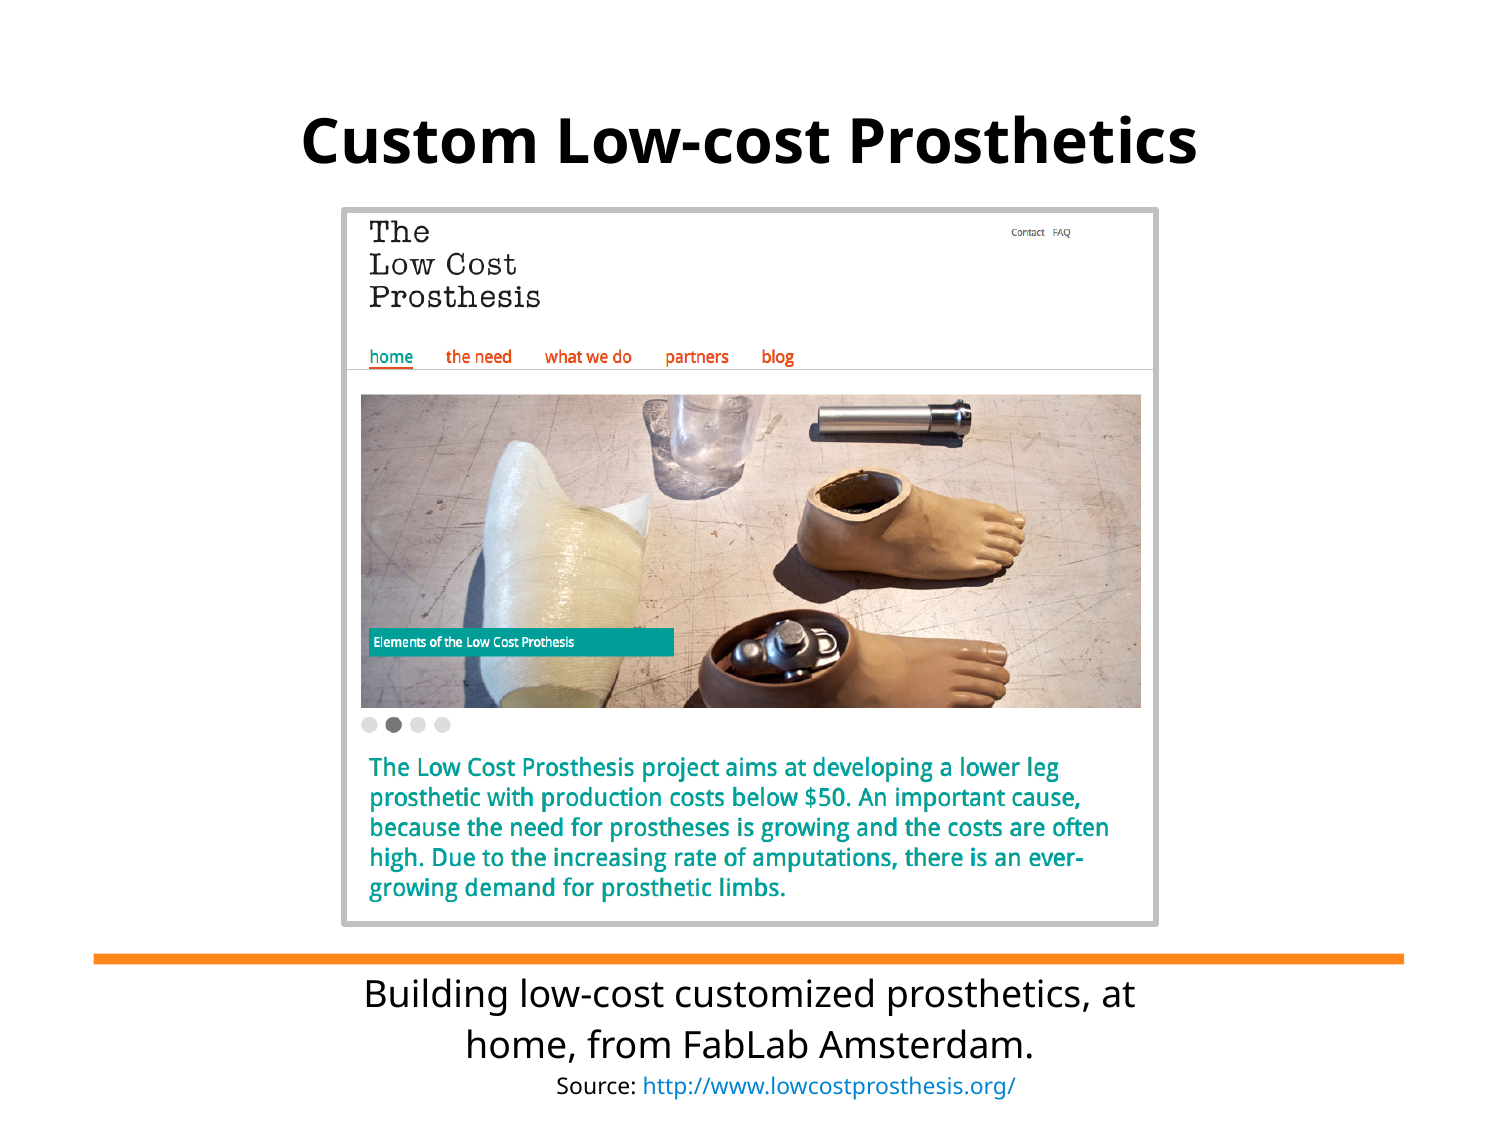

# Custom Low-cost Prosthetics
Building low-cost customized prosthetics, at home, from FabLab Amsterdam.
Source: http://www.lowcostprosthesis.org/